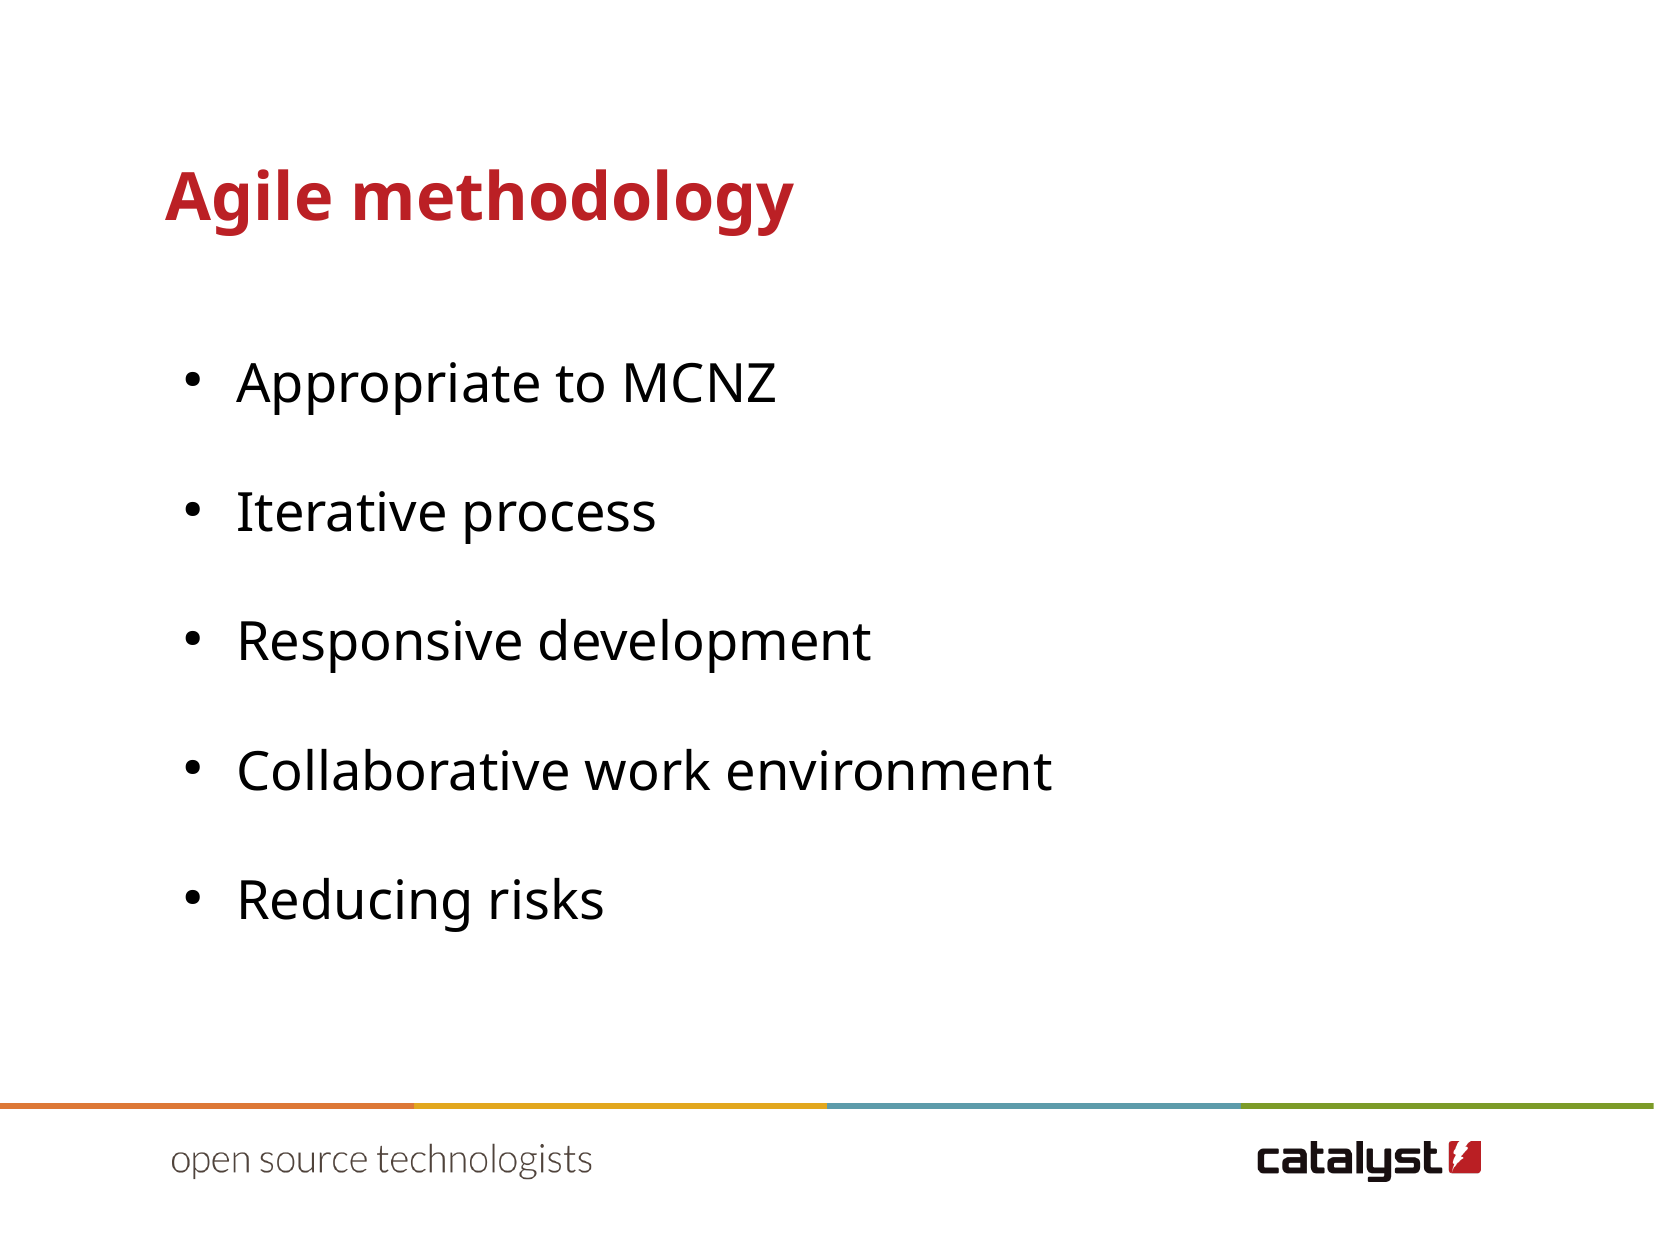

# Agile methodology
Appropriate to MCNZ
Iterative process
Responsive development
Collaborative work environment
Reducing risks